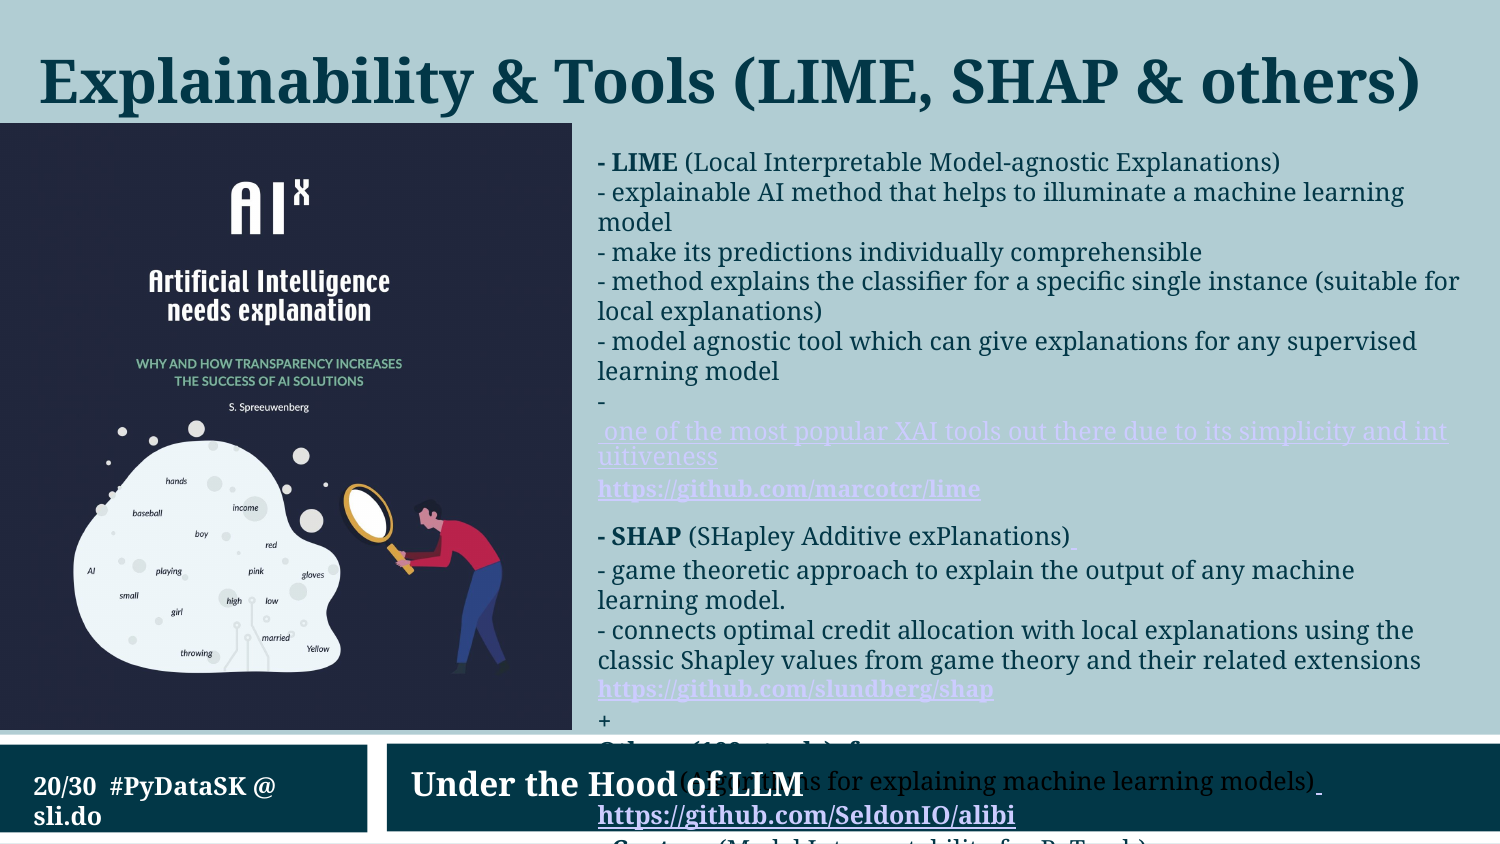

Explainability & Tools (LIME, SHAP & others)
- LIME (Local Interpretable Model-agnostic Explanations)
- explainable AI method that helps to illuminate a machine learning model
- make its predictions individually comprehensible
- method explains the classifier for a specific single instance (suitable for local explanations)
- model agnostic tool which can give explanations for any supervised learning model
- one of the most popular XAI tools out there due to its simplicity and intuitiveness
https://github.com/marcotcr/lime
- SHAP (SHapley Additive exPlanations)
- game theoretic approach to explain the output of any machine learning model.
- connects optimal credit allocation with local explanations using the classic Shapley values from game theory and their related extensions
https://github.com/slundberg/shap
+
Others (100+ tools), f.e.:
- Alibi (Algorithms for explaining machine learning models)
https://github.com/SeldonIO/alibi
- Captum (Model Interpretability for PyTorch)
https://captum.ai/
Under the Hood of LLM
20/30 #PyDataSK @ sli.do